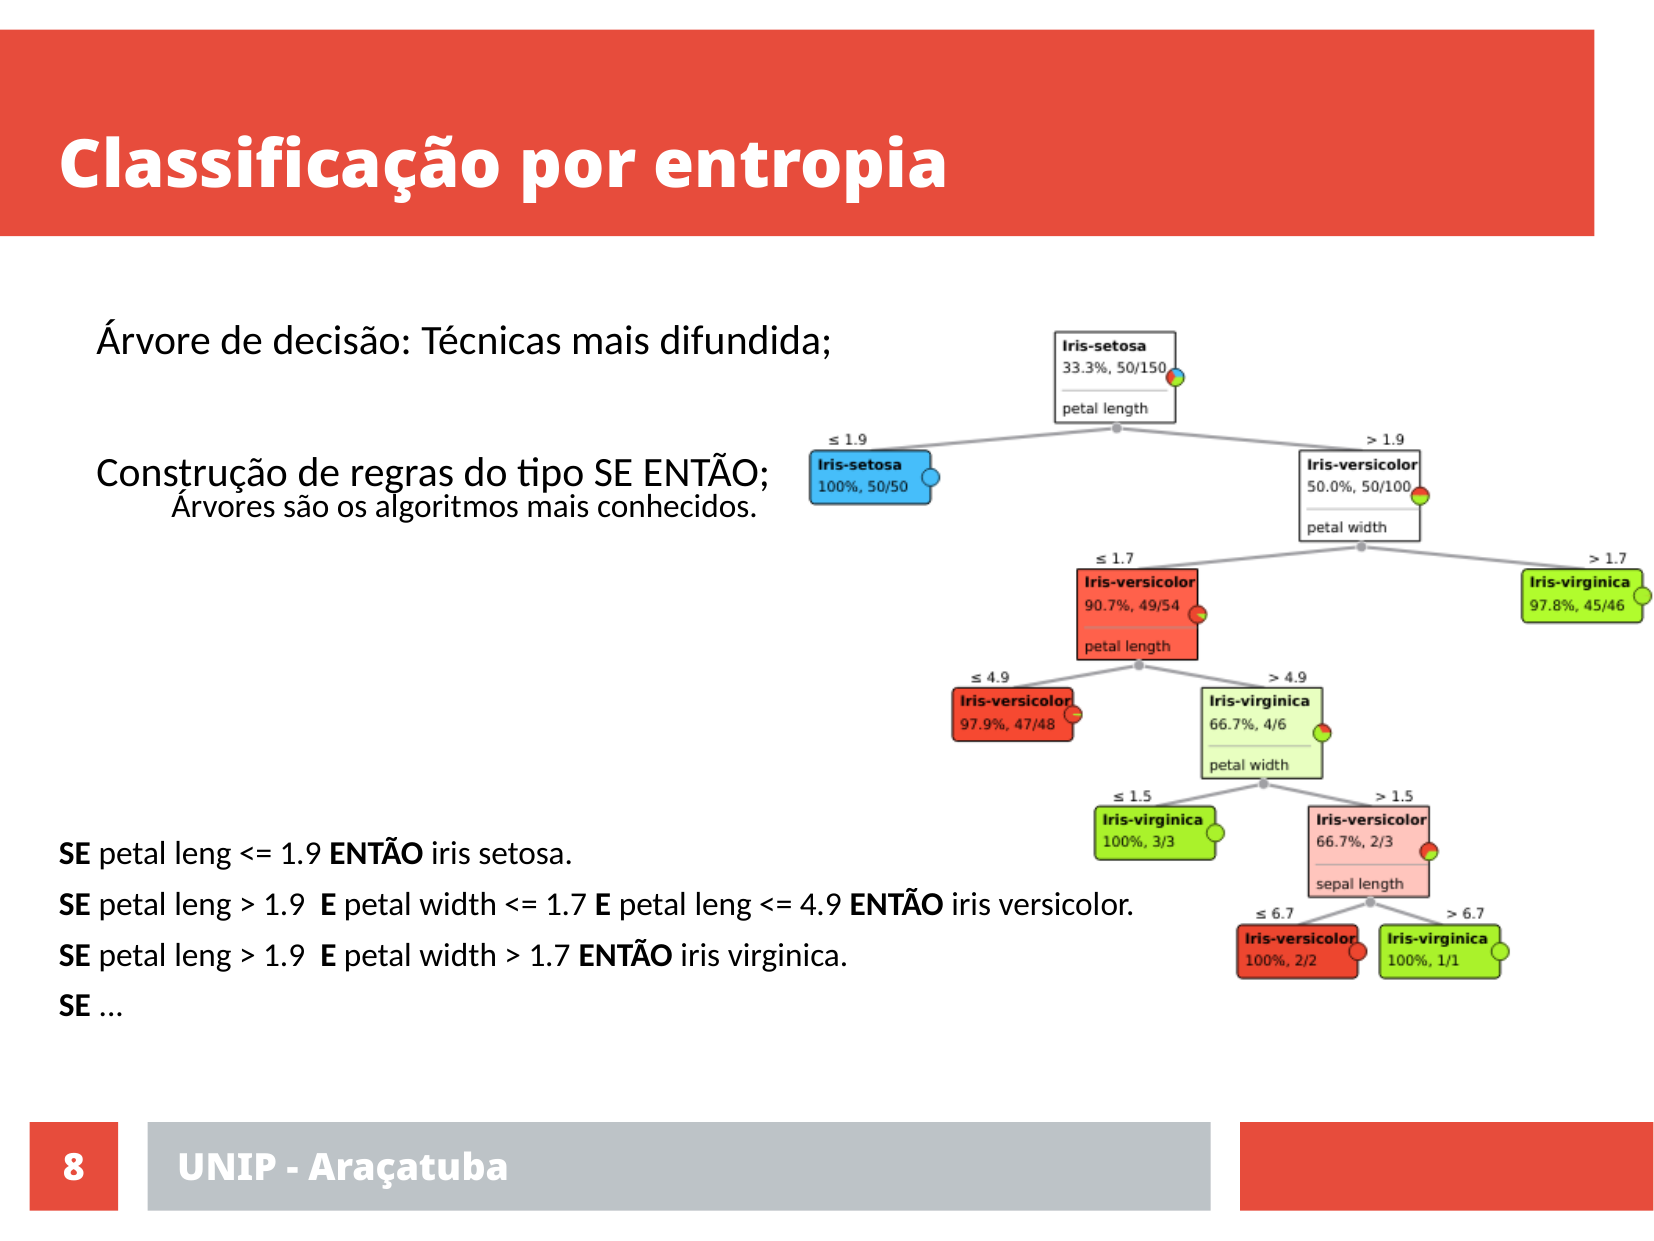

# Classificação por entropia
Árvore de decisão: Técnicas mais difundida;
Construção de regras do tipo SE ENTÃO;
Árvores são os algoritmos mais conhecidos.
SE petal leng <= 1.9 ENTÃO iris setosa.
SE petal leng > 1.9 E petal width <= 1.7 E petal leng <= 4.9 ENTÃO iris versicolor.
SE petal leng > 1.9 E petal width > 1.7 ENTÃO iris virginica.
SE ...
8
UNIP - Araçatuba